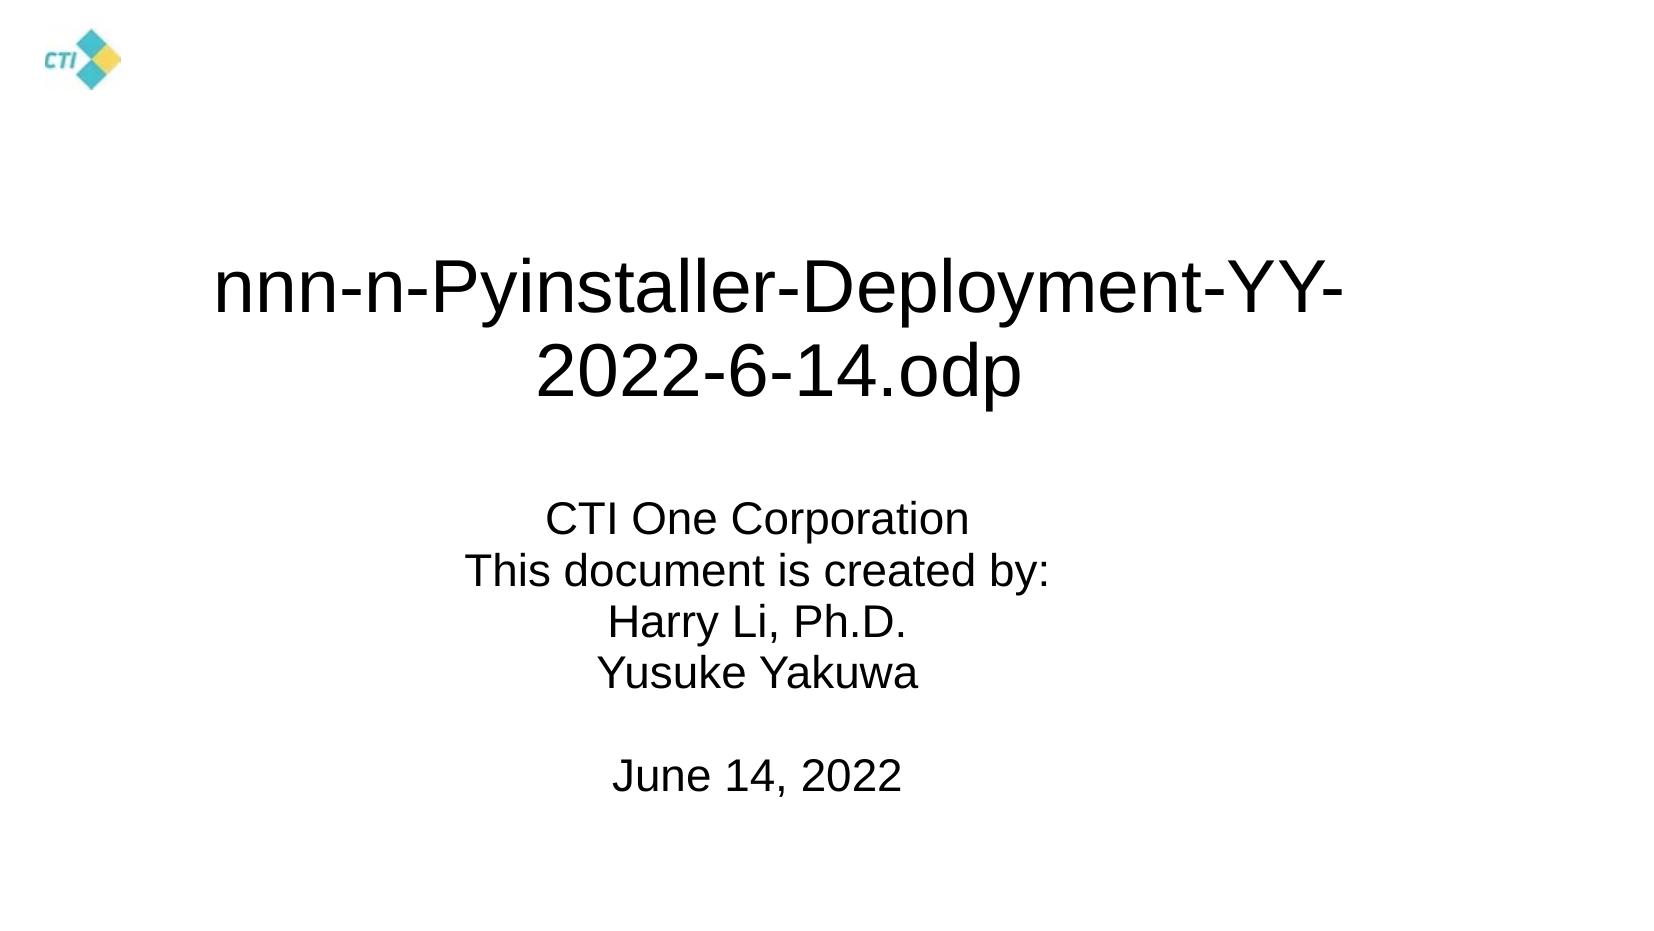

nnn-n-Pyinstaller-Deployment-YY-2022-6-14.odp
CTI One Corporation
This document is created by: Harry Li, Ph.D.
Yusuke Yakuwa
June 14, 2022